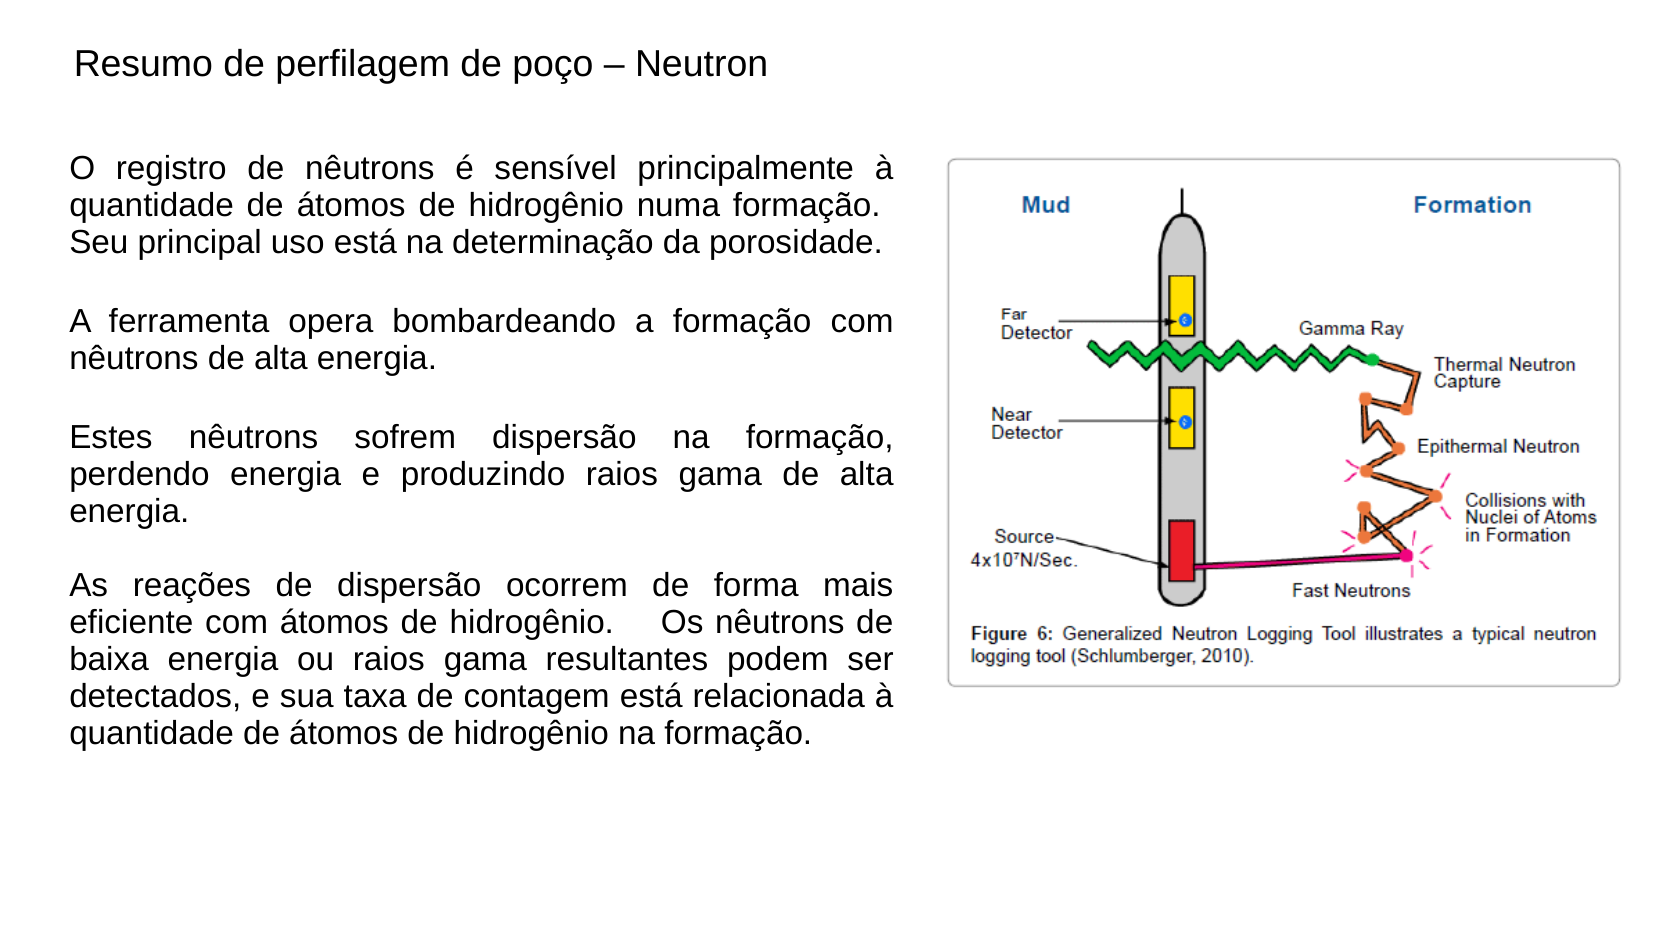

Resumo de perfilagem de poço – Neutron
O registro de nêutrons é sensível principalmente à quantidade de átomos de hidrogênio numa formação. Seu principal uso está na determinação da porosidade.
A ferramenta opera bombardeando a formação com nêutrons de alta energia.
Estes nêutrons sofrem dispersão na formação, perdendo energia e produzindo raios gama de alta energia.
As reações de dispersão ocorrem de forma mais eficiente com átomos de hidrogênio. Os nêutrons de baixa energia ou raios gama resultantes podem ser detectados, e sua taxa de contagem está relacionada à quantidade de átomos de hidrogênio na formação.